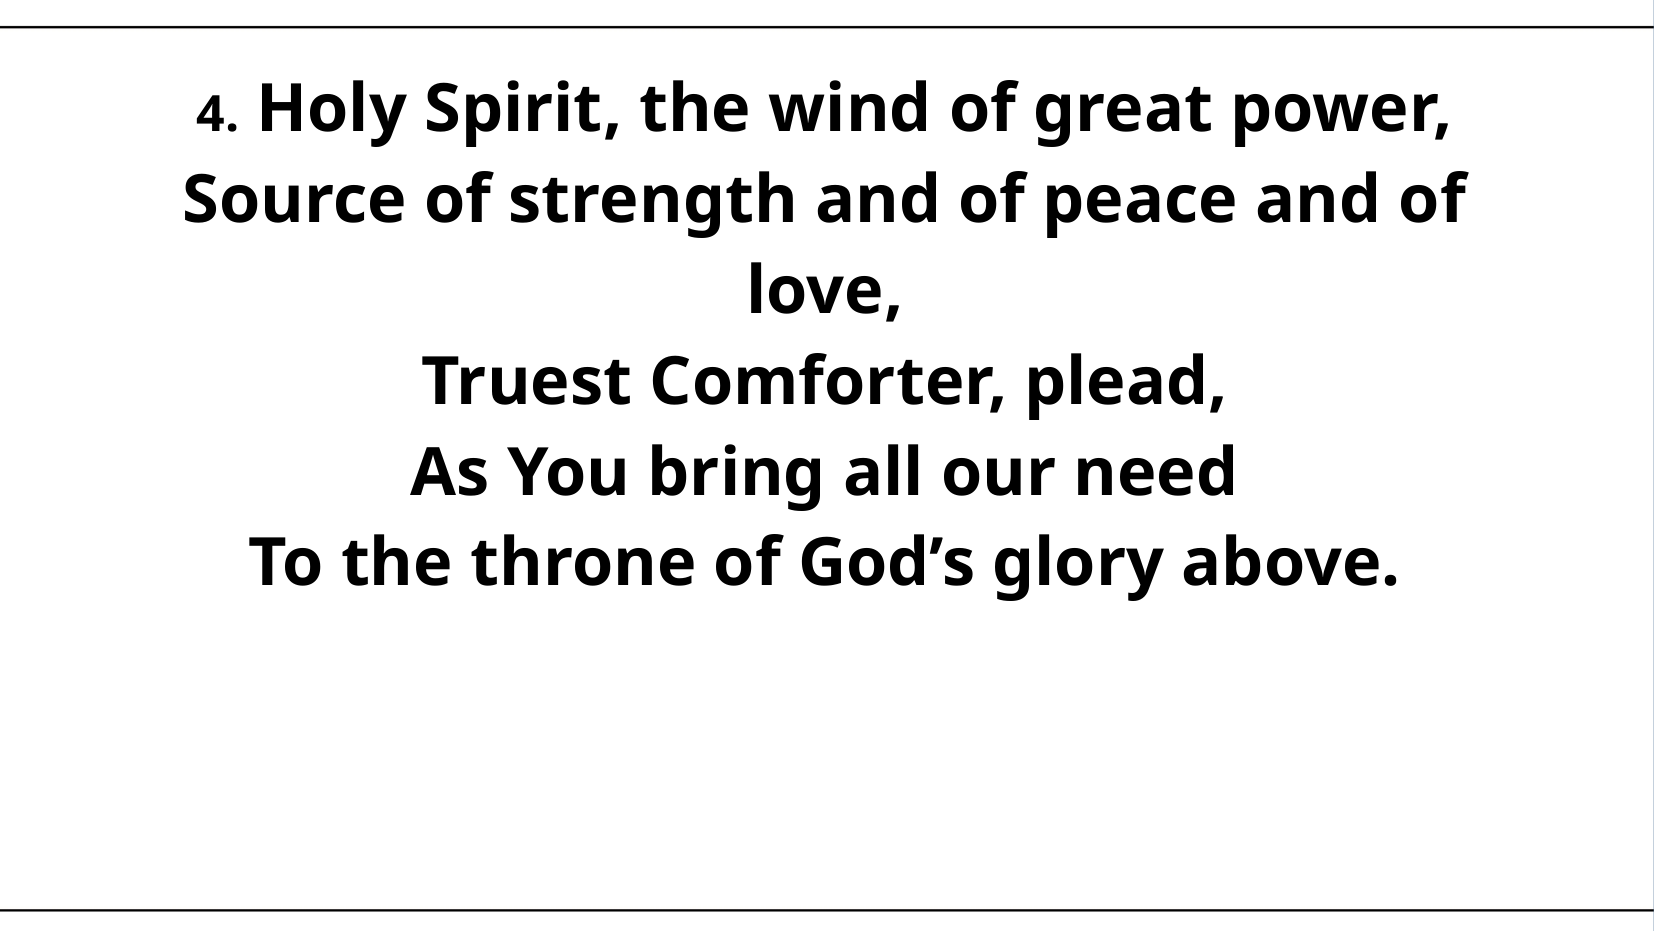

4. Holy Spirit, the wind of great power,
Source of strength and of peace and of love,
Truest Comforter, plead,
As You bring all our need
To the throne of God’s glory above.